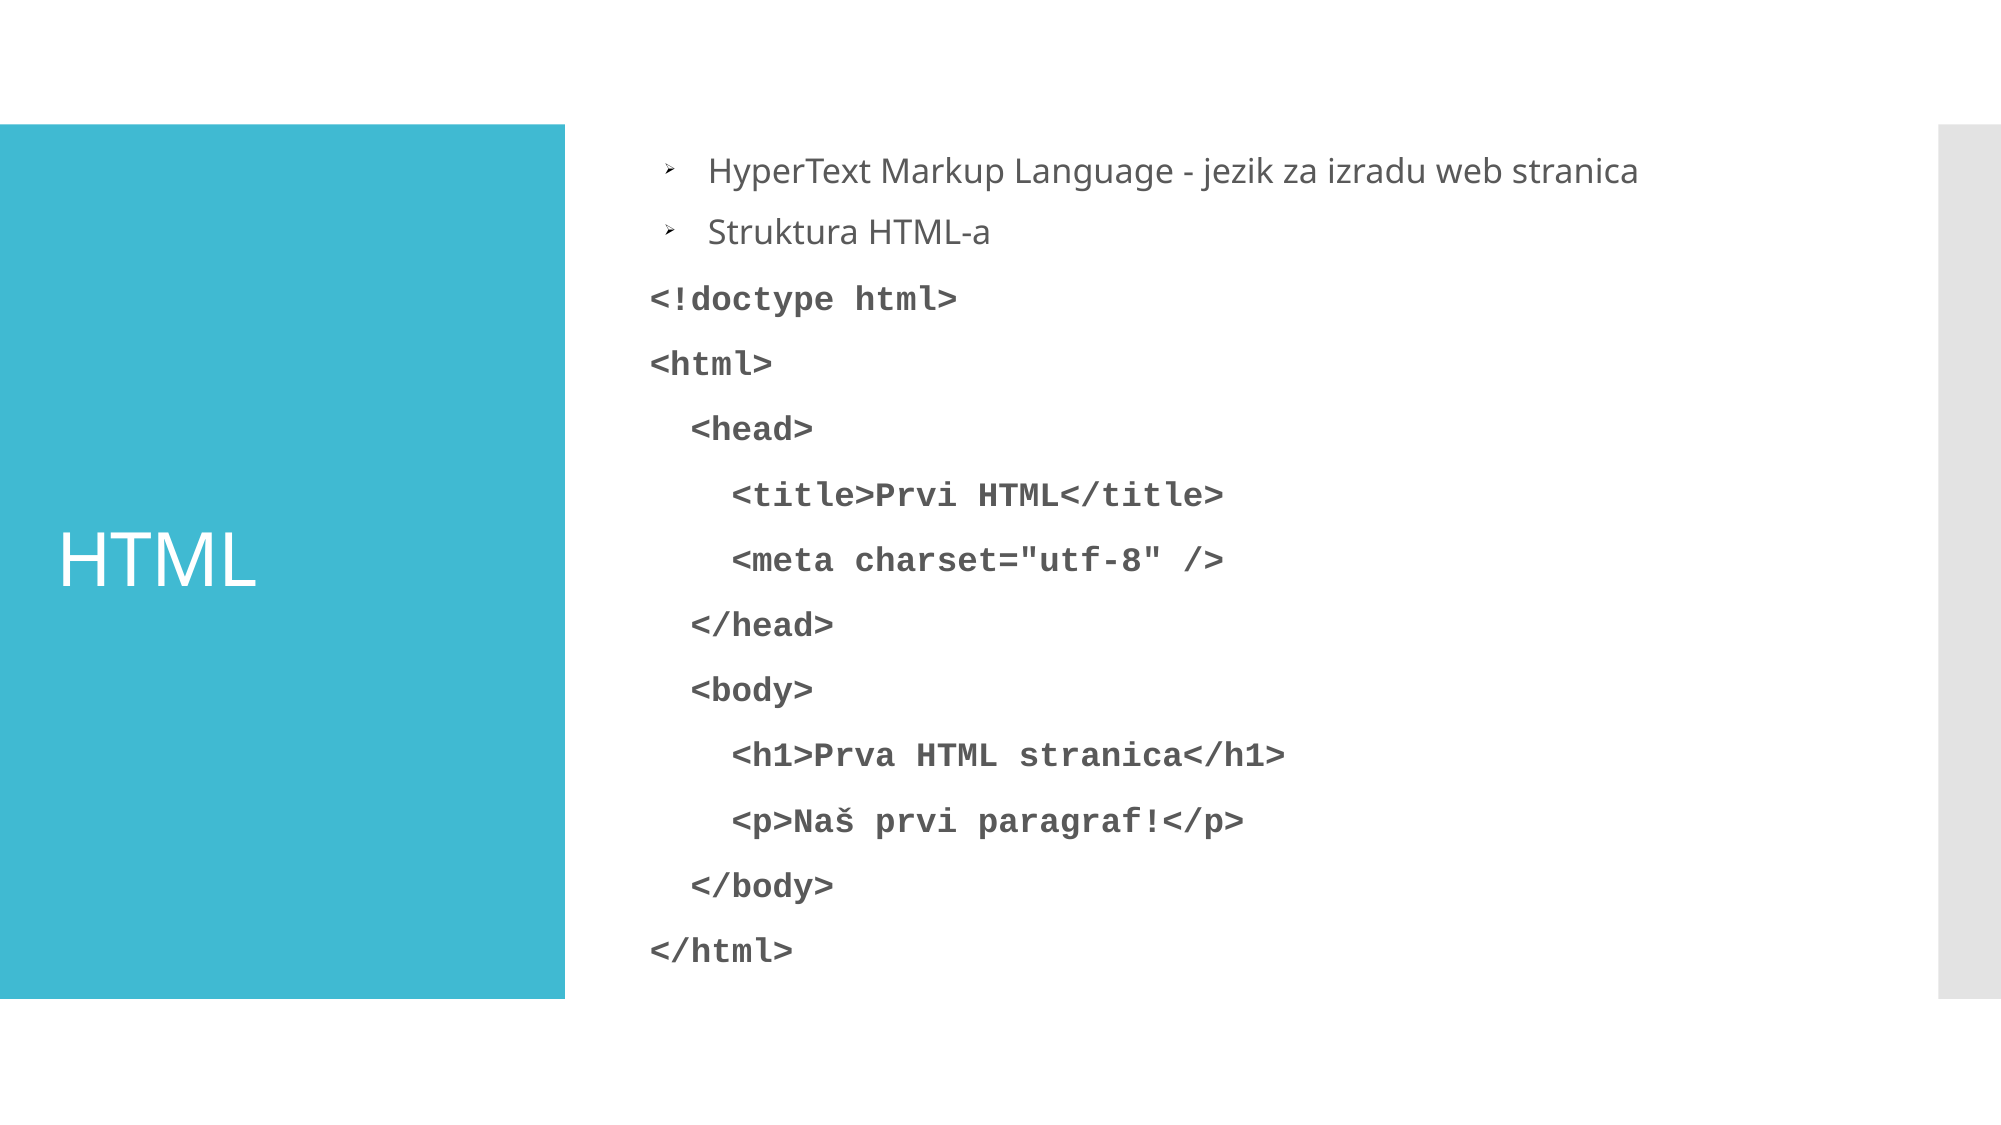

HyperText Markup Language - jezik za izradu web stranica
Struktura HTML-a
<!doctype html>
<html>
 <head>
 <title>Prvi HTML</title>
 <meta charset="utf-8" />
 </head>
 <body>
 <h1>Prva HTML stranica</h1>
 <p>Naš prvi paragraf!</p>
 </body>
</html>
# HTML